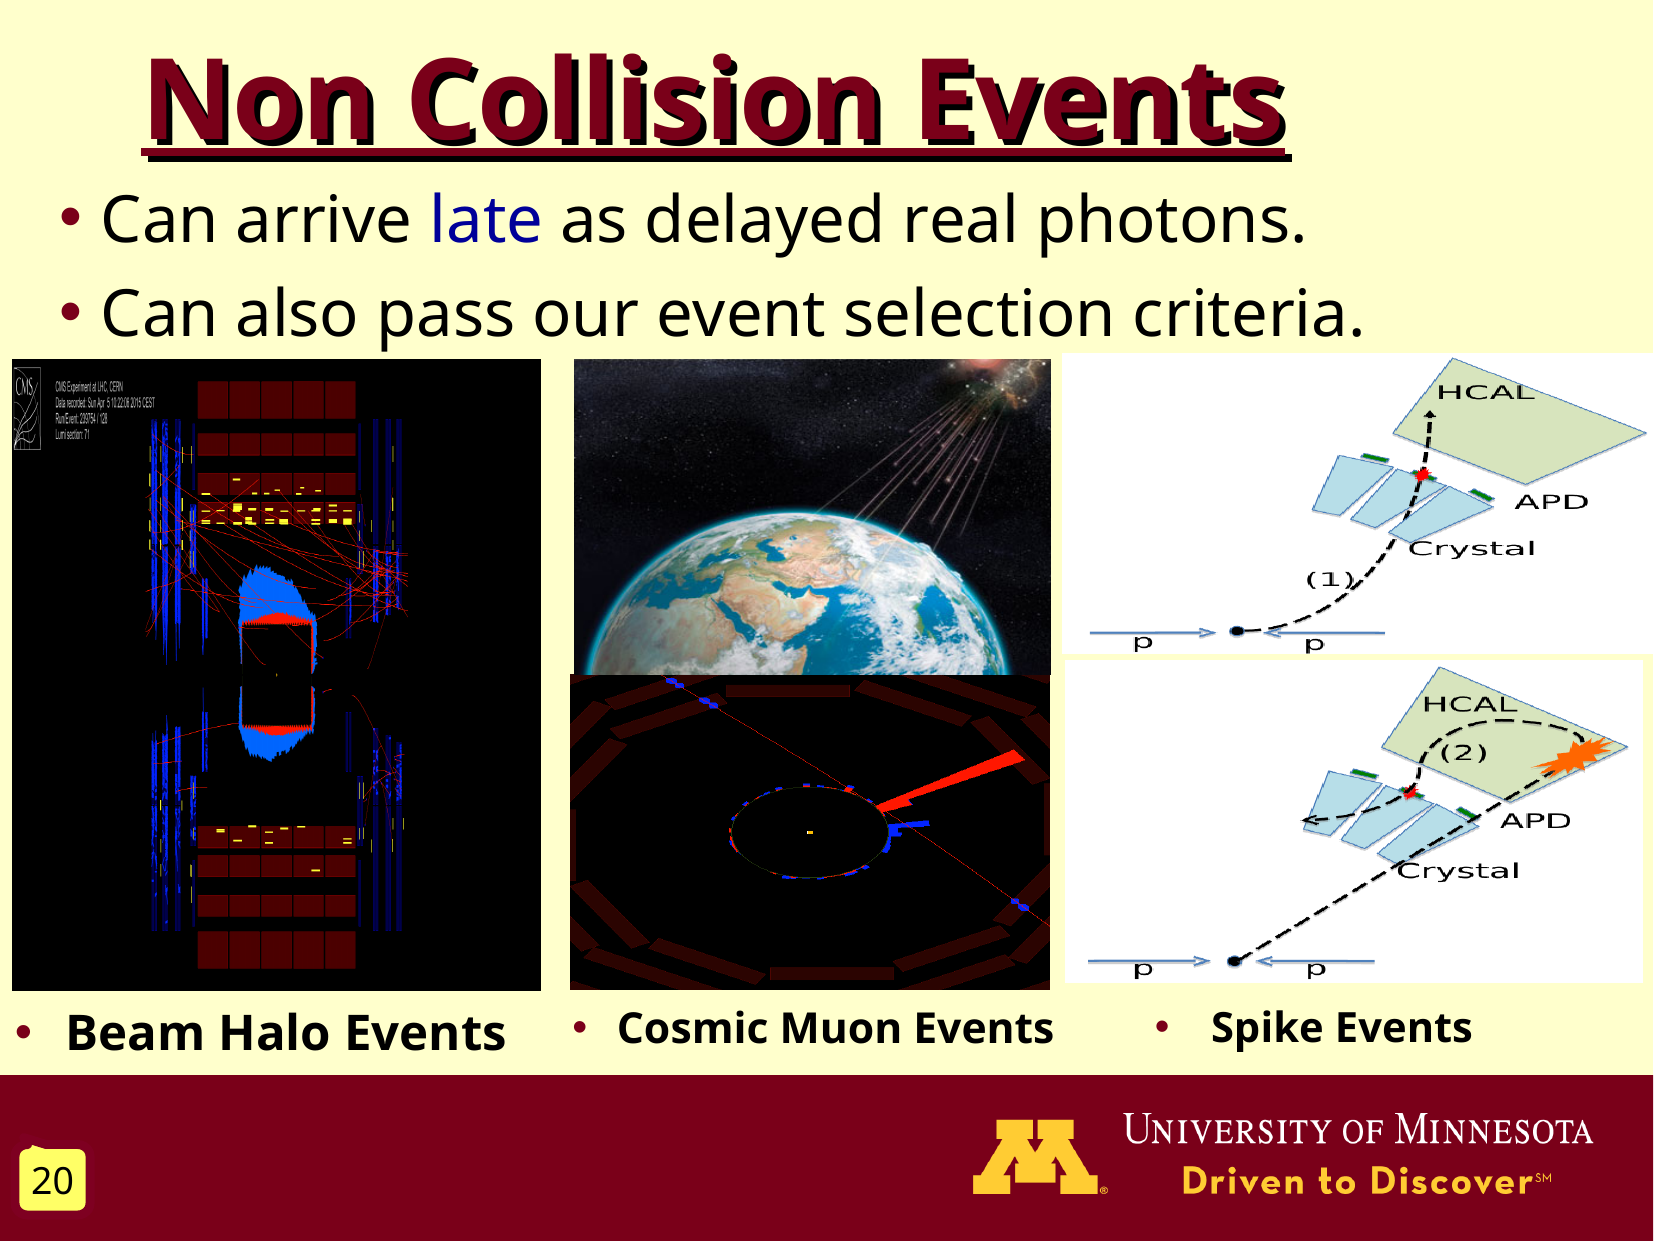

# Non Collision Events
Can arrive late as delayed real photons.
Can also pass our event selection criteria.
Beam Halo Events
Cosmic Muon Events
Spike Events
20